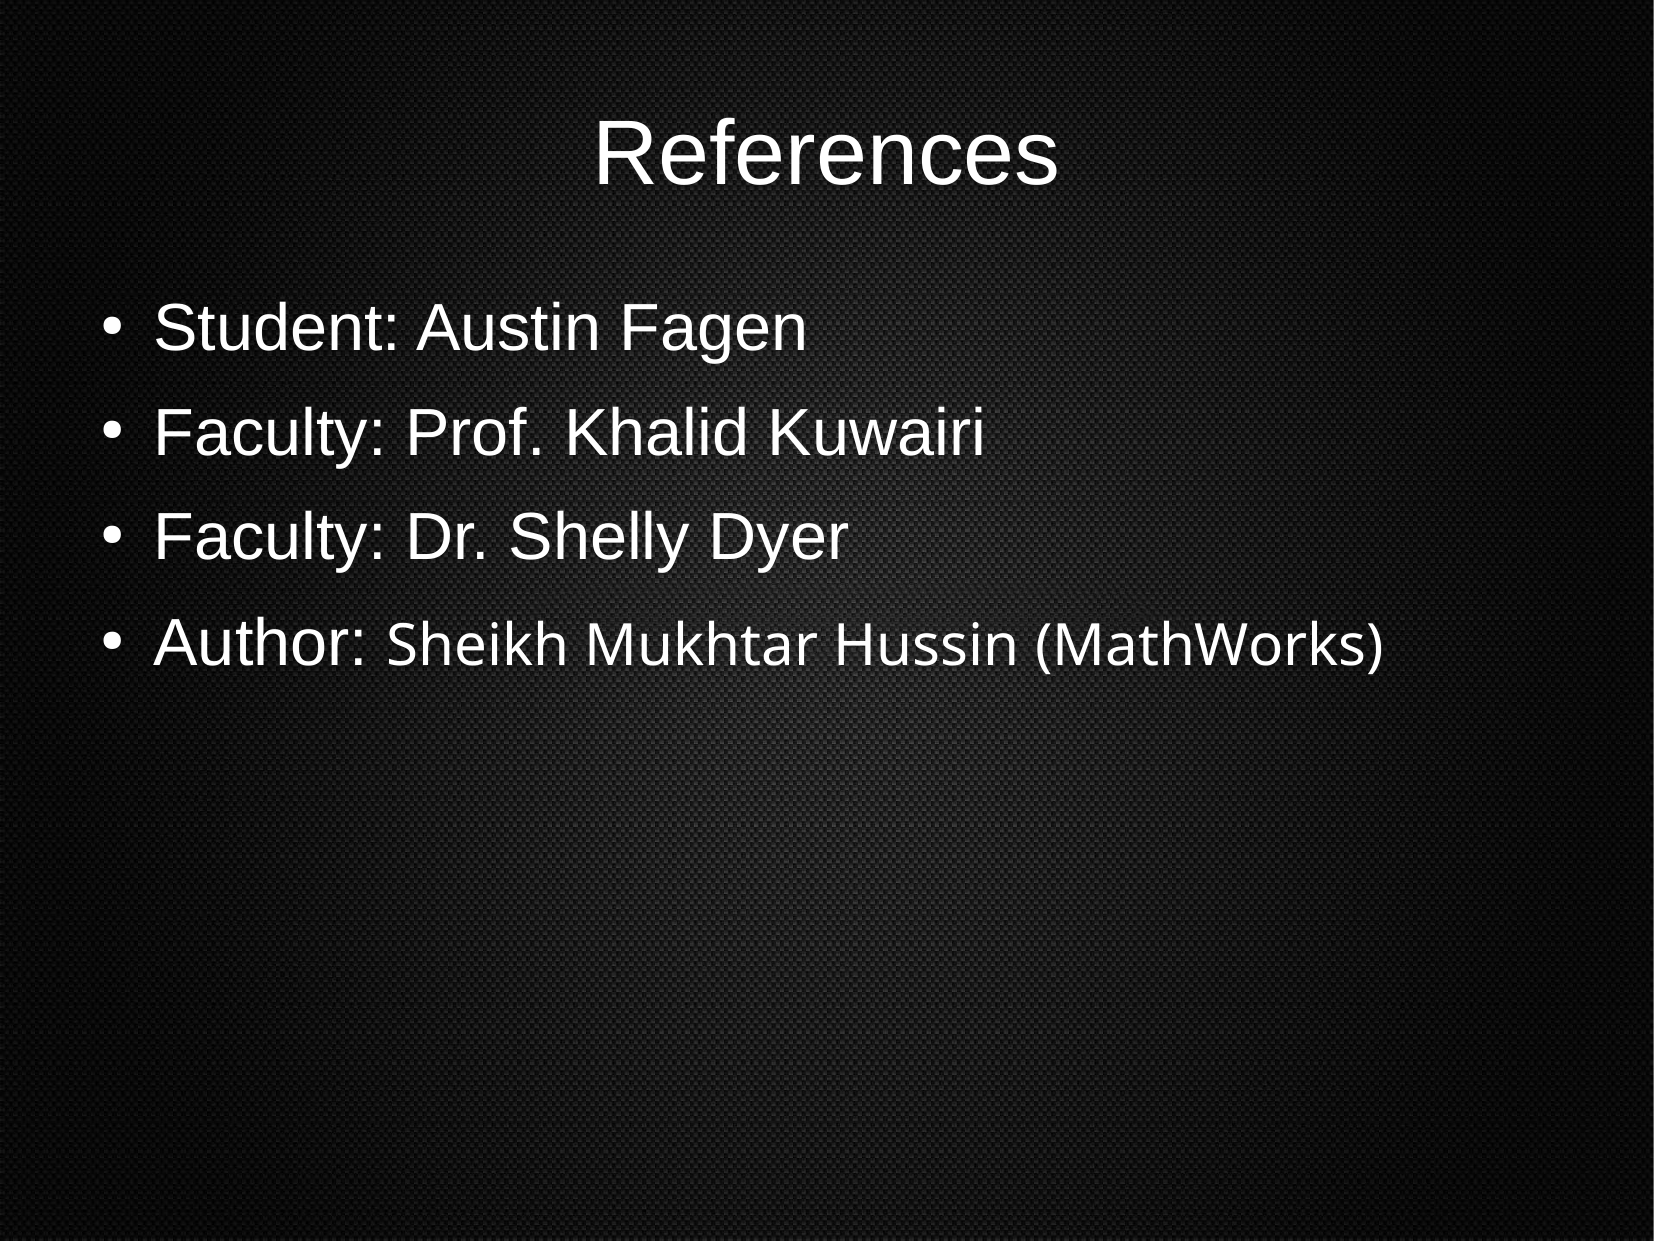

# References
Student: Austin Fagen
Faculty: Prof. Khalid Kuwairi
Faculty: Dr. Shelly Dyer
Author: Sheikh Mukhtar Hussin (MathWorks)